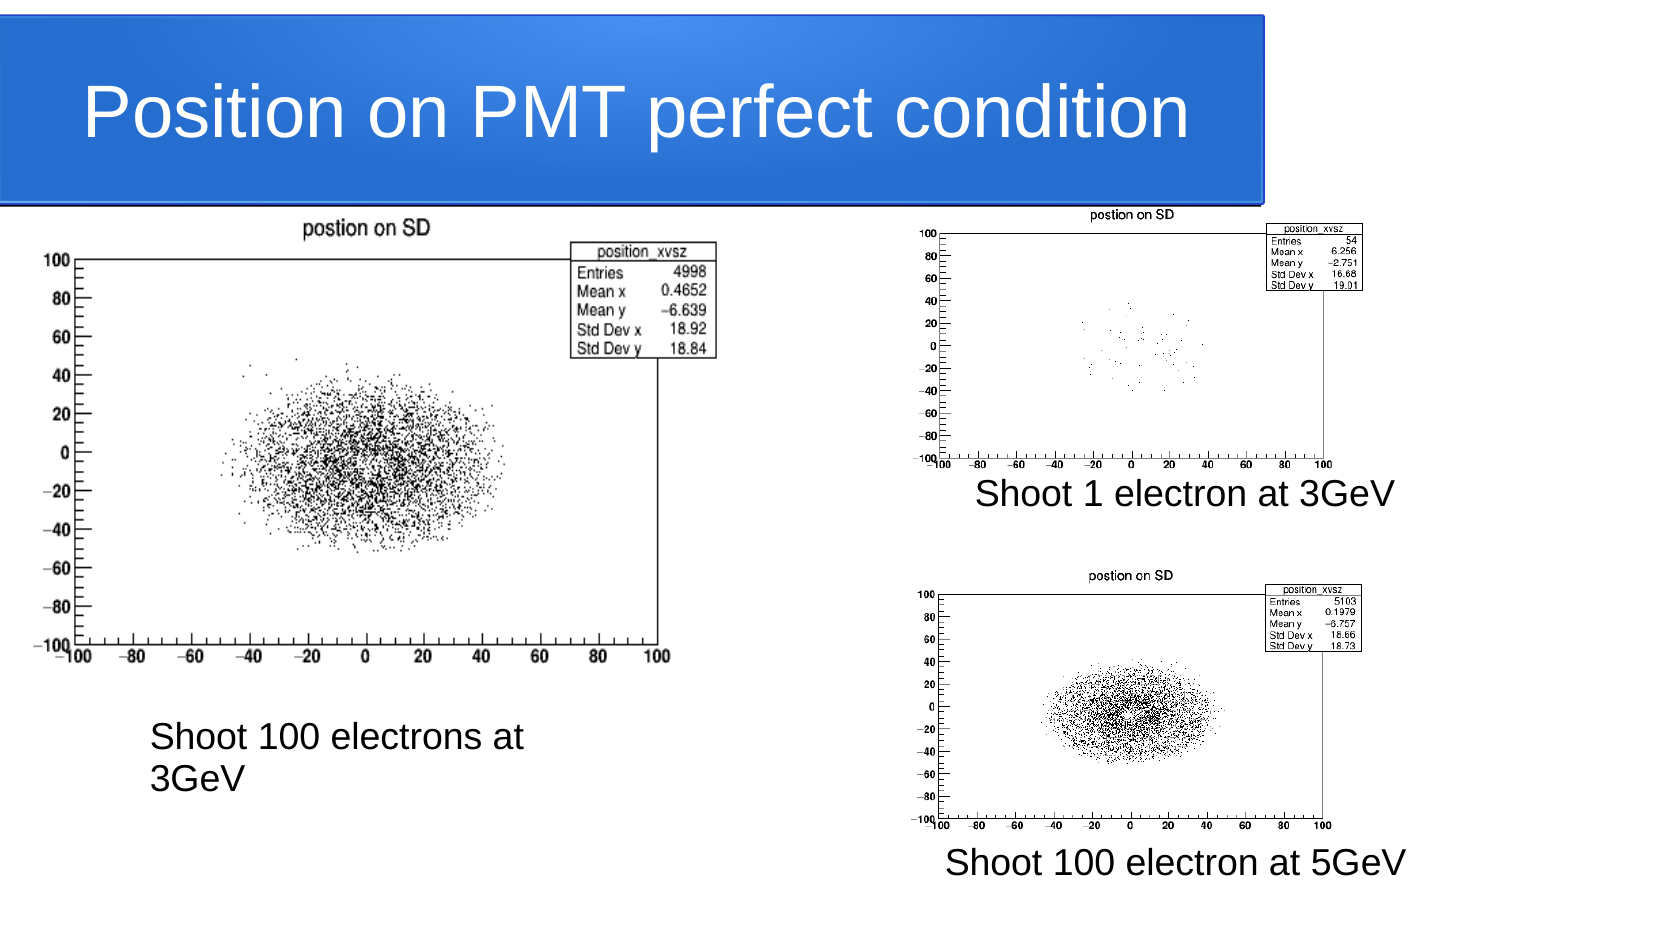

# Position on PMT perfect condition
Shoot 1 electron at 3GeV
Shoot 100 electrons at 3GeV
Shoot 100 electron at 5GeV